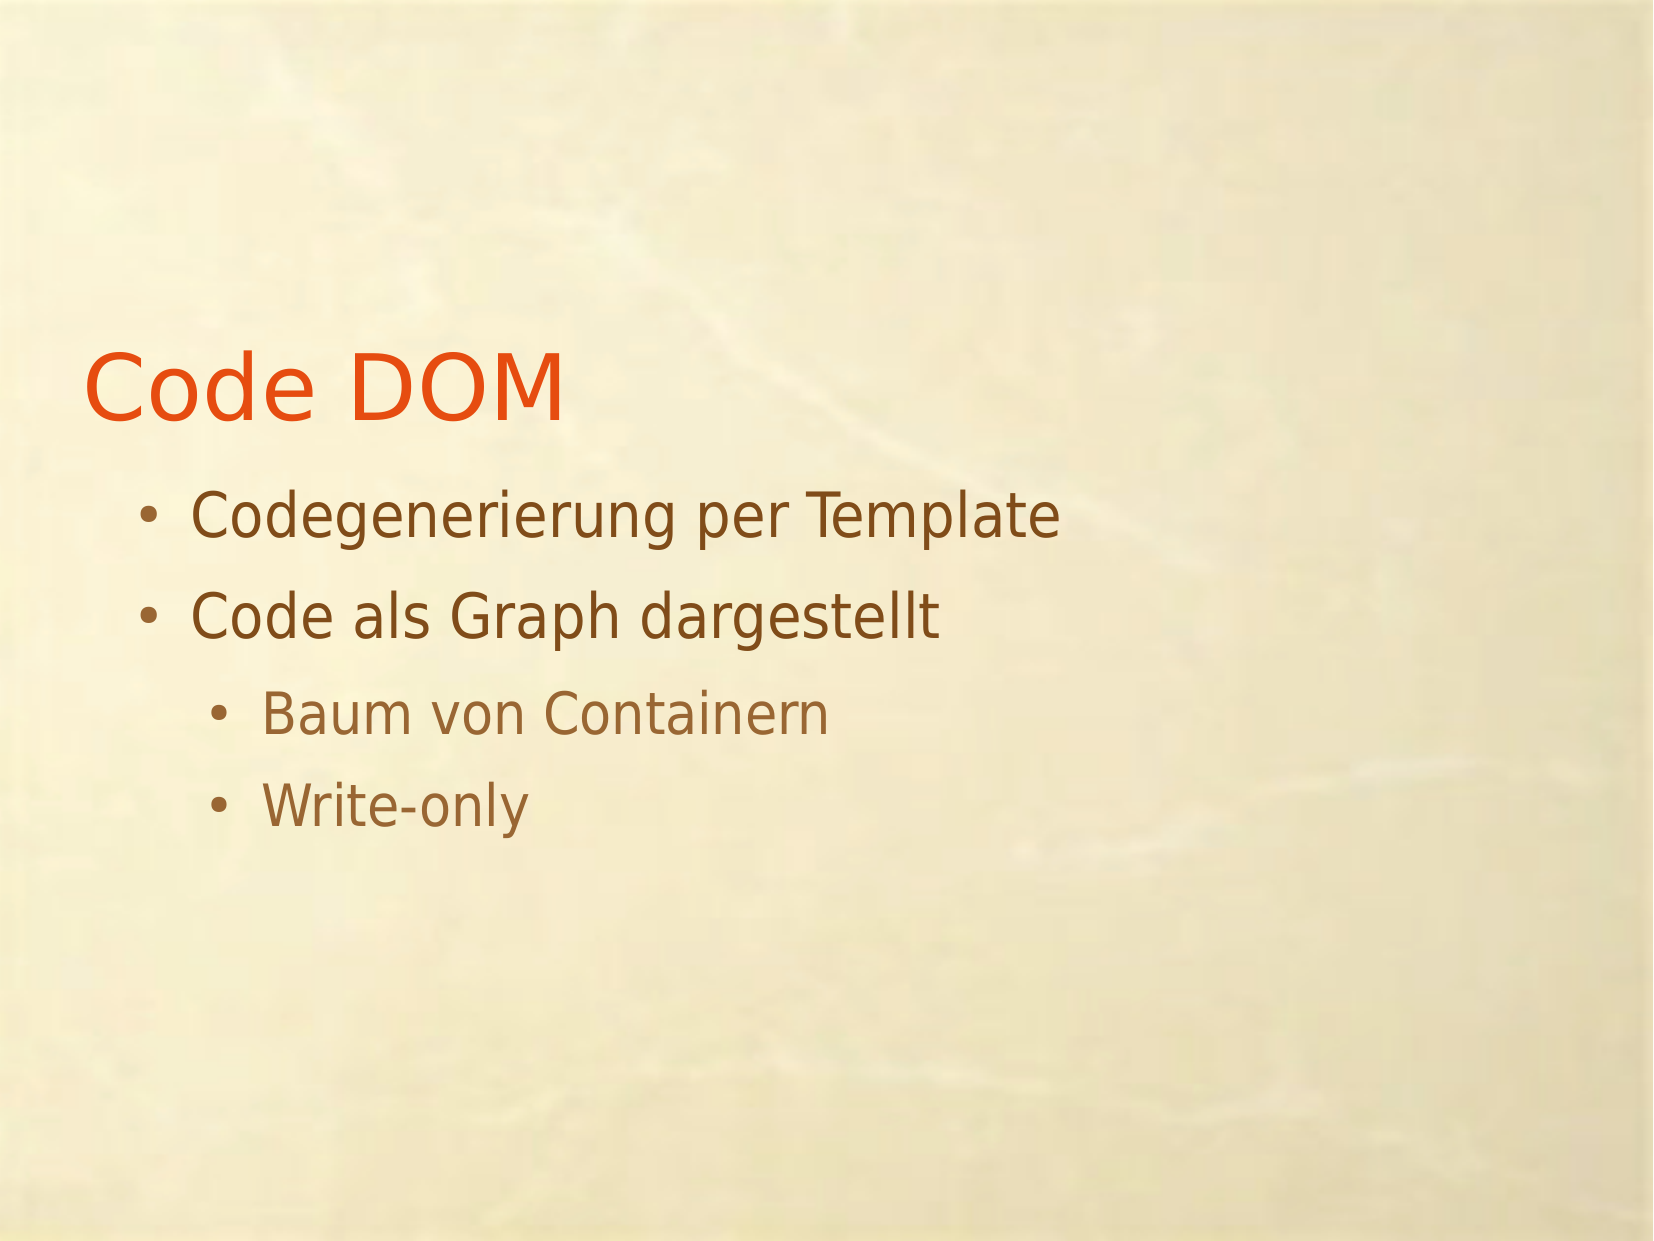

# Code DOM
Codegenerierung per Template
Code als Graph dargestellt
Baum von Containern
Write-only